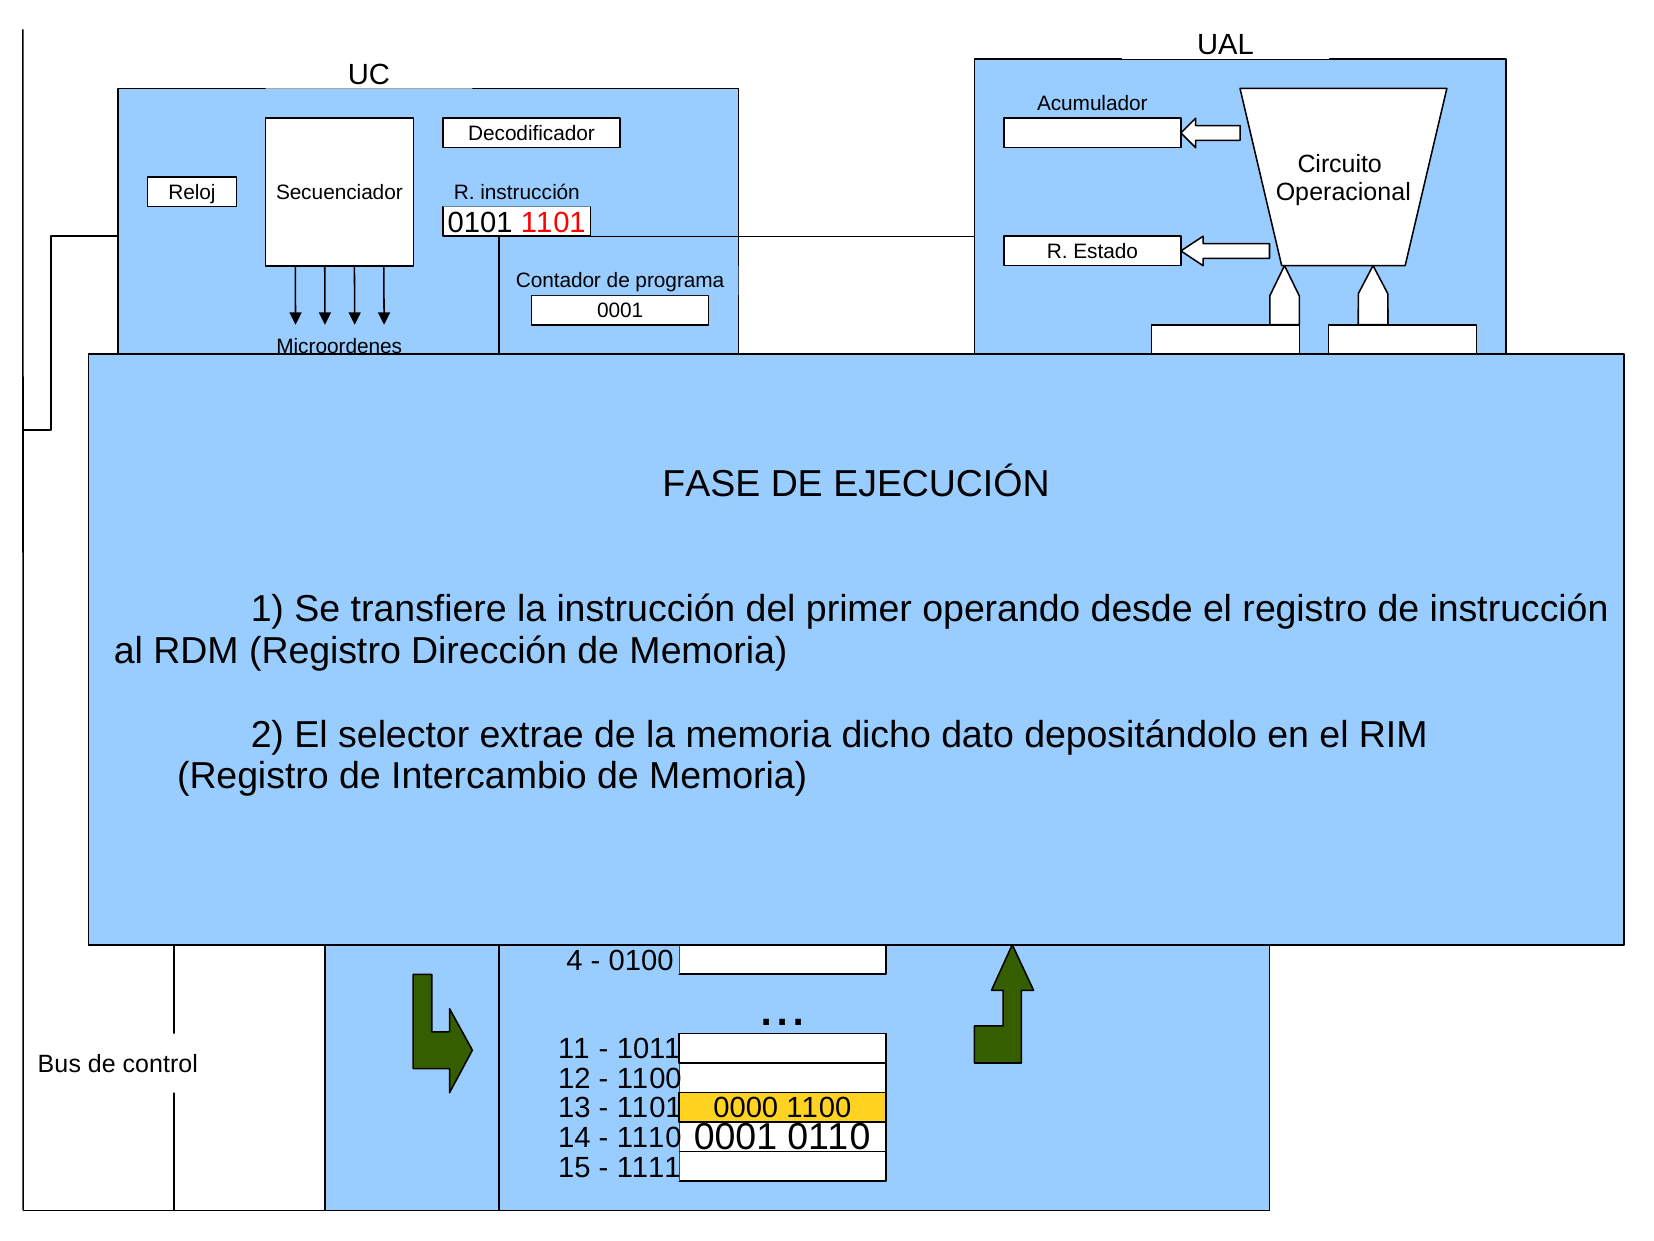

UAL
UC
Acumulador
Circuito
Operacional
Secuenciador
Decodificador
Reloj
R. instrucción
0101 1101
R. Estado
Contador de programa
0001
Microordenes
FASE DE EJECUCIÓN
		1) Se transfiere la instrucción del primer operando desde el registro de instrucción
 al RDM (Registro Dirección de Memoria)
		2) El selector extrae de la memoria dicho dato depositándolo en el RIM
	(Registro de Intercambio de Memoria)
REN 1
REN 2
Bus de datos
Bus de direcciones
MC
Registro Direccion Memoria
Registro Intercambio Memoria
1101
0000 1100
Memoria central
Direccion celda
Contenido celda
Selector
0 - 0000
0101 1101
1 - 0001
0111 1110
2 - 0010
0110 1111
3 - 0011
4 - 0100
...
Bus de control
11 - 1011
12 - 1100
13 - 1101
0000 1100
0000 1100
14 - 1110
0001 0110
15 - 1111